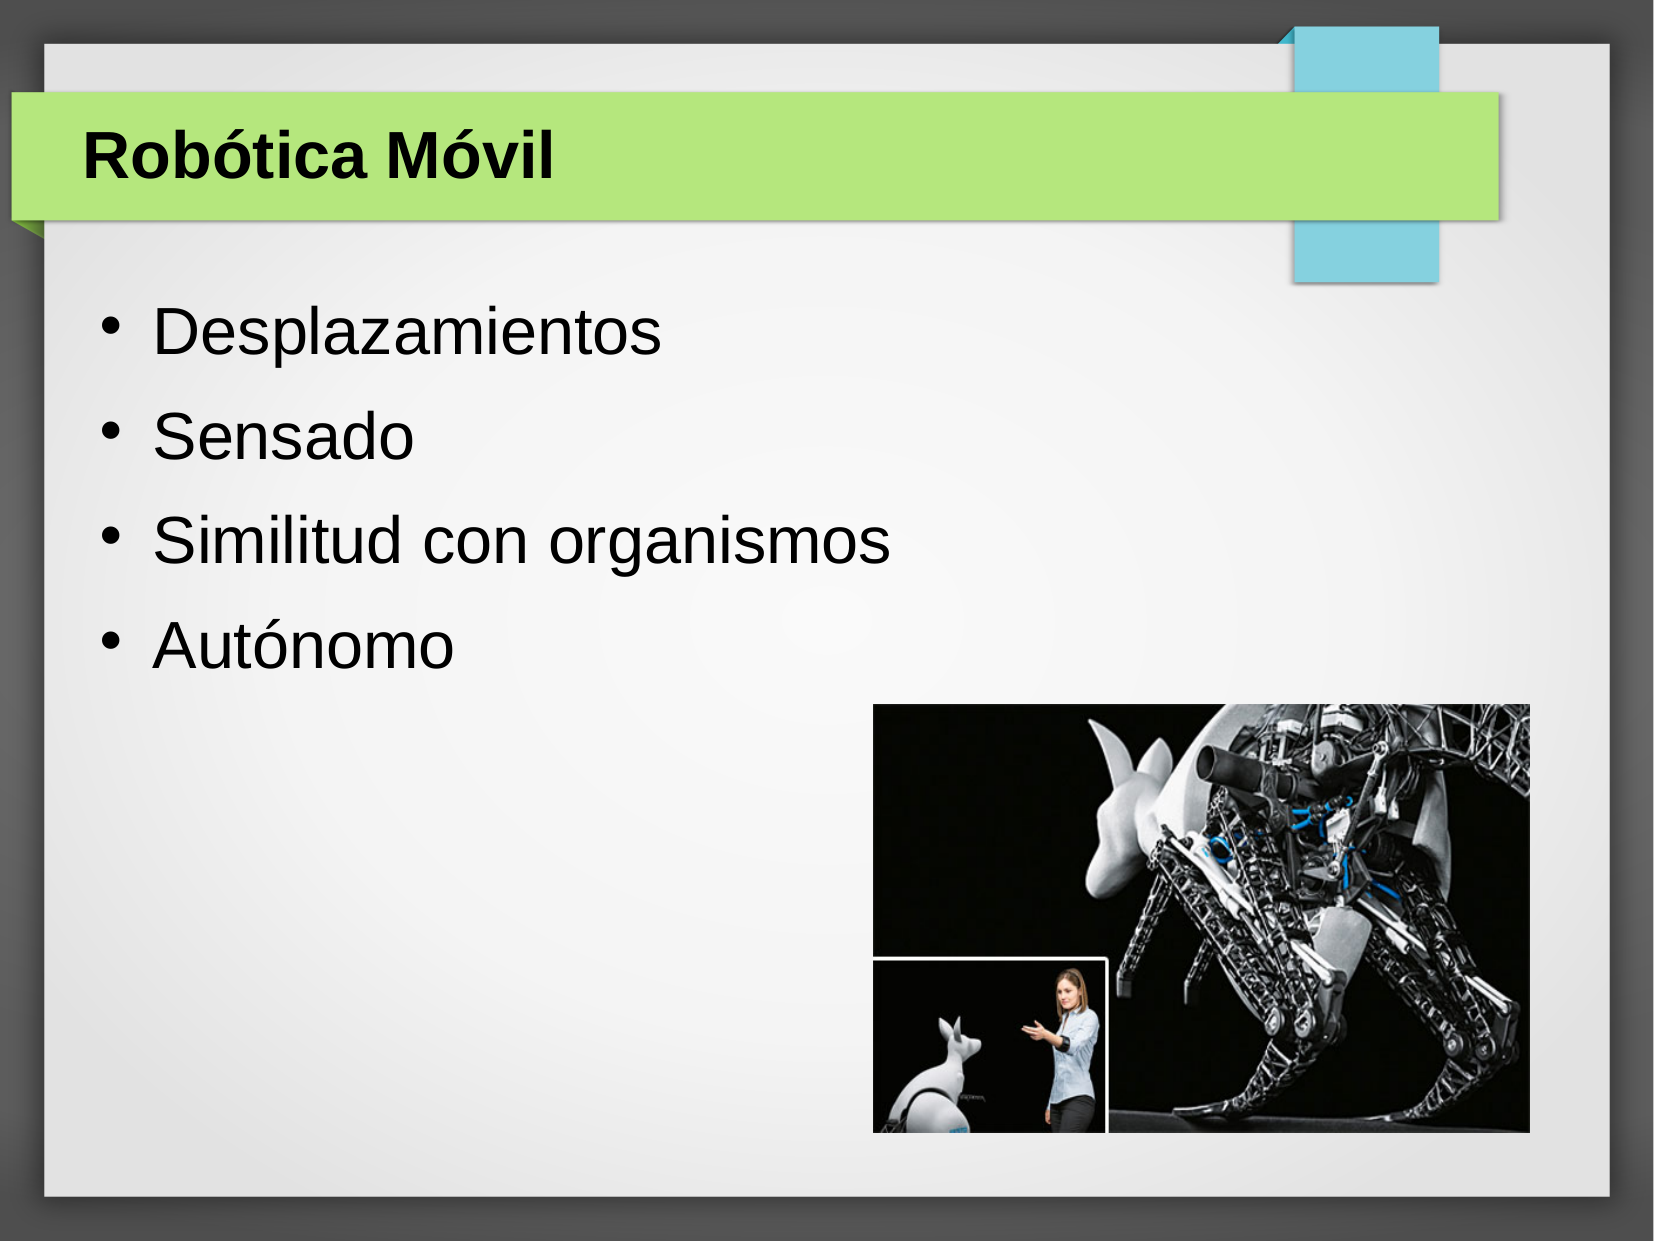

# Robótica Móvil
Desplazamientos
Sensado
Similitud con organismos
Autónomo